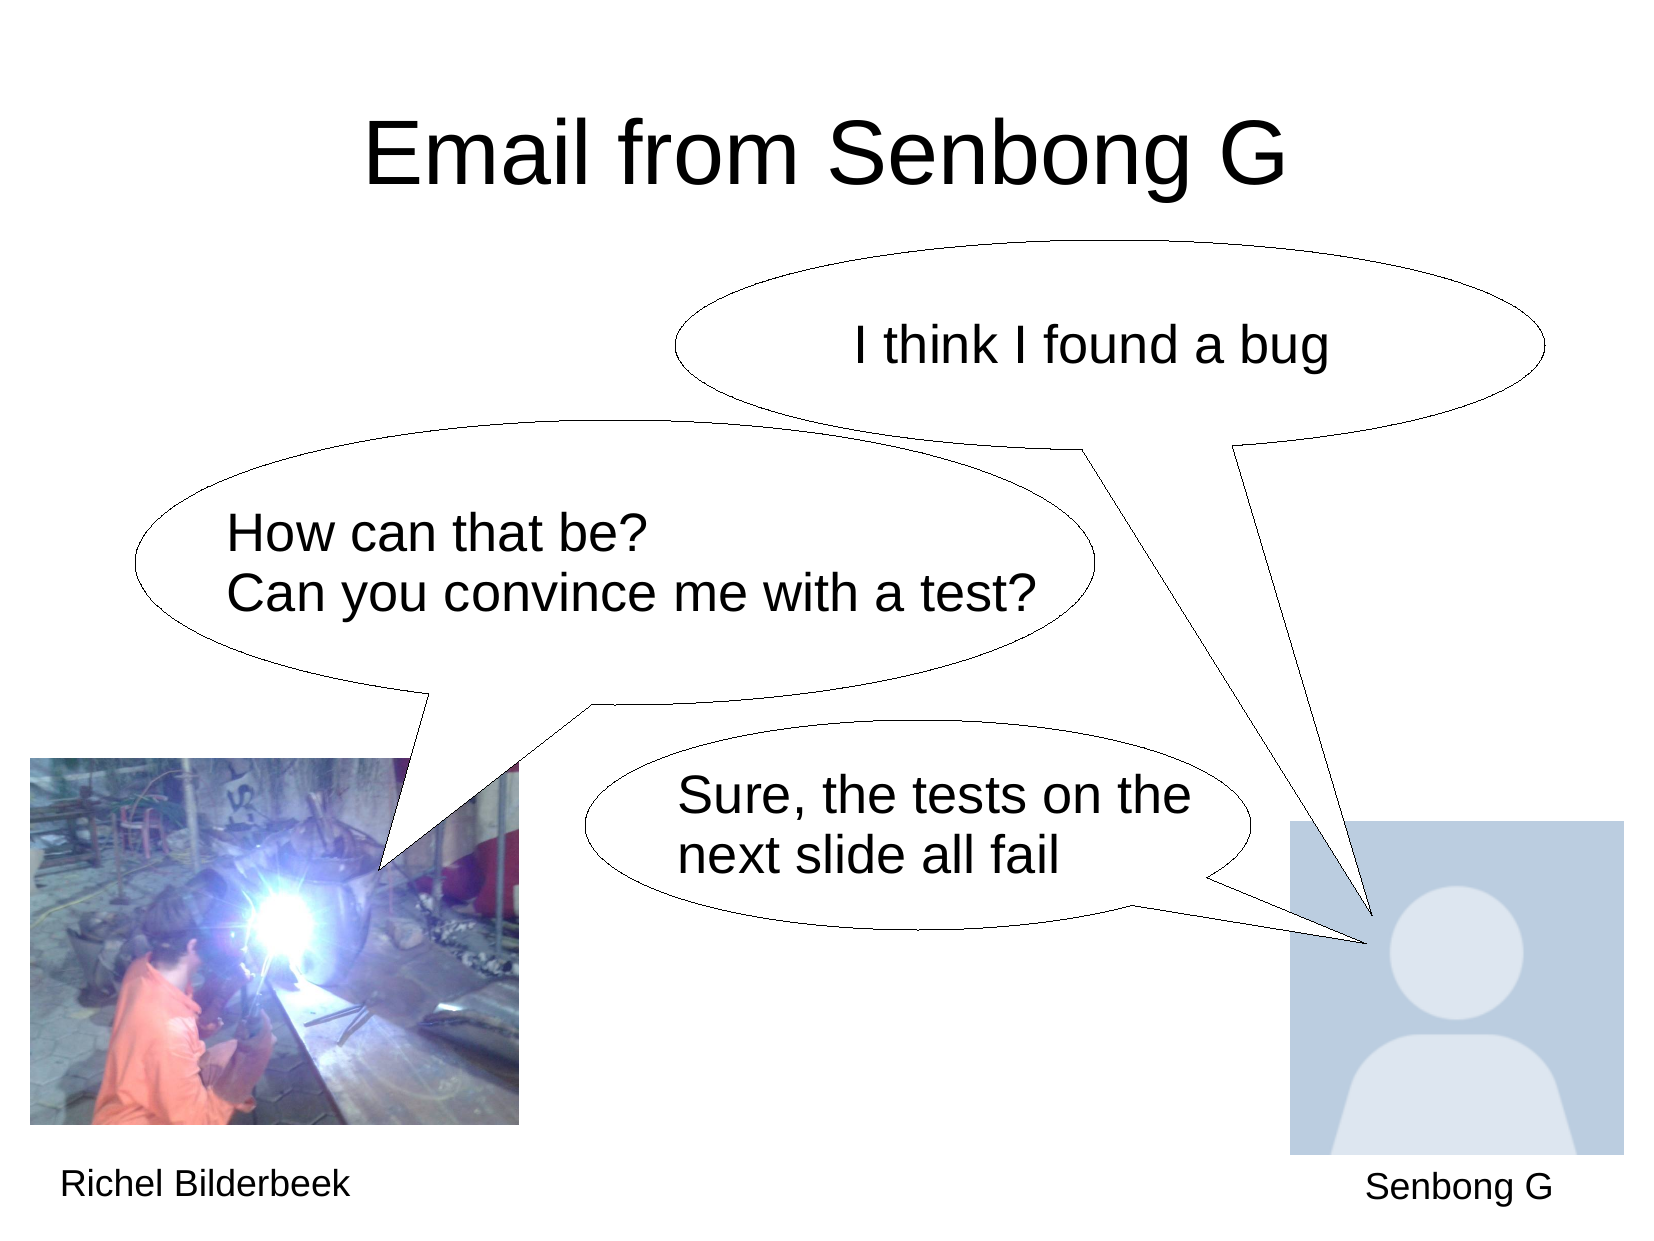

# Email from Senbong G
I think I found a bug
How can that be?
Can you convince me with a test?
Sure, the tests on the
next slide all fail
Richel Bilderbeek
Senbong G